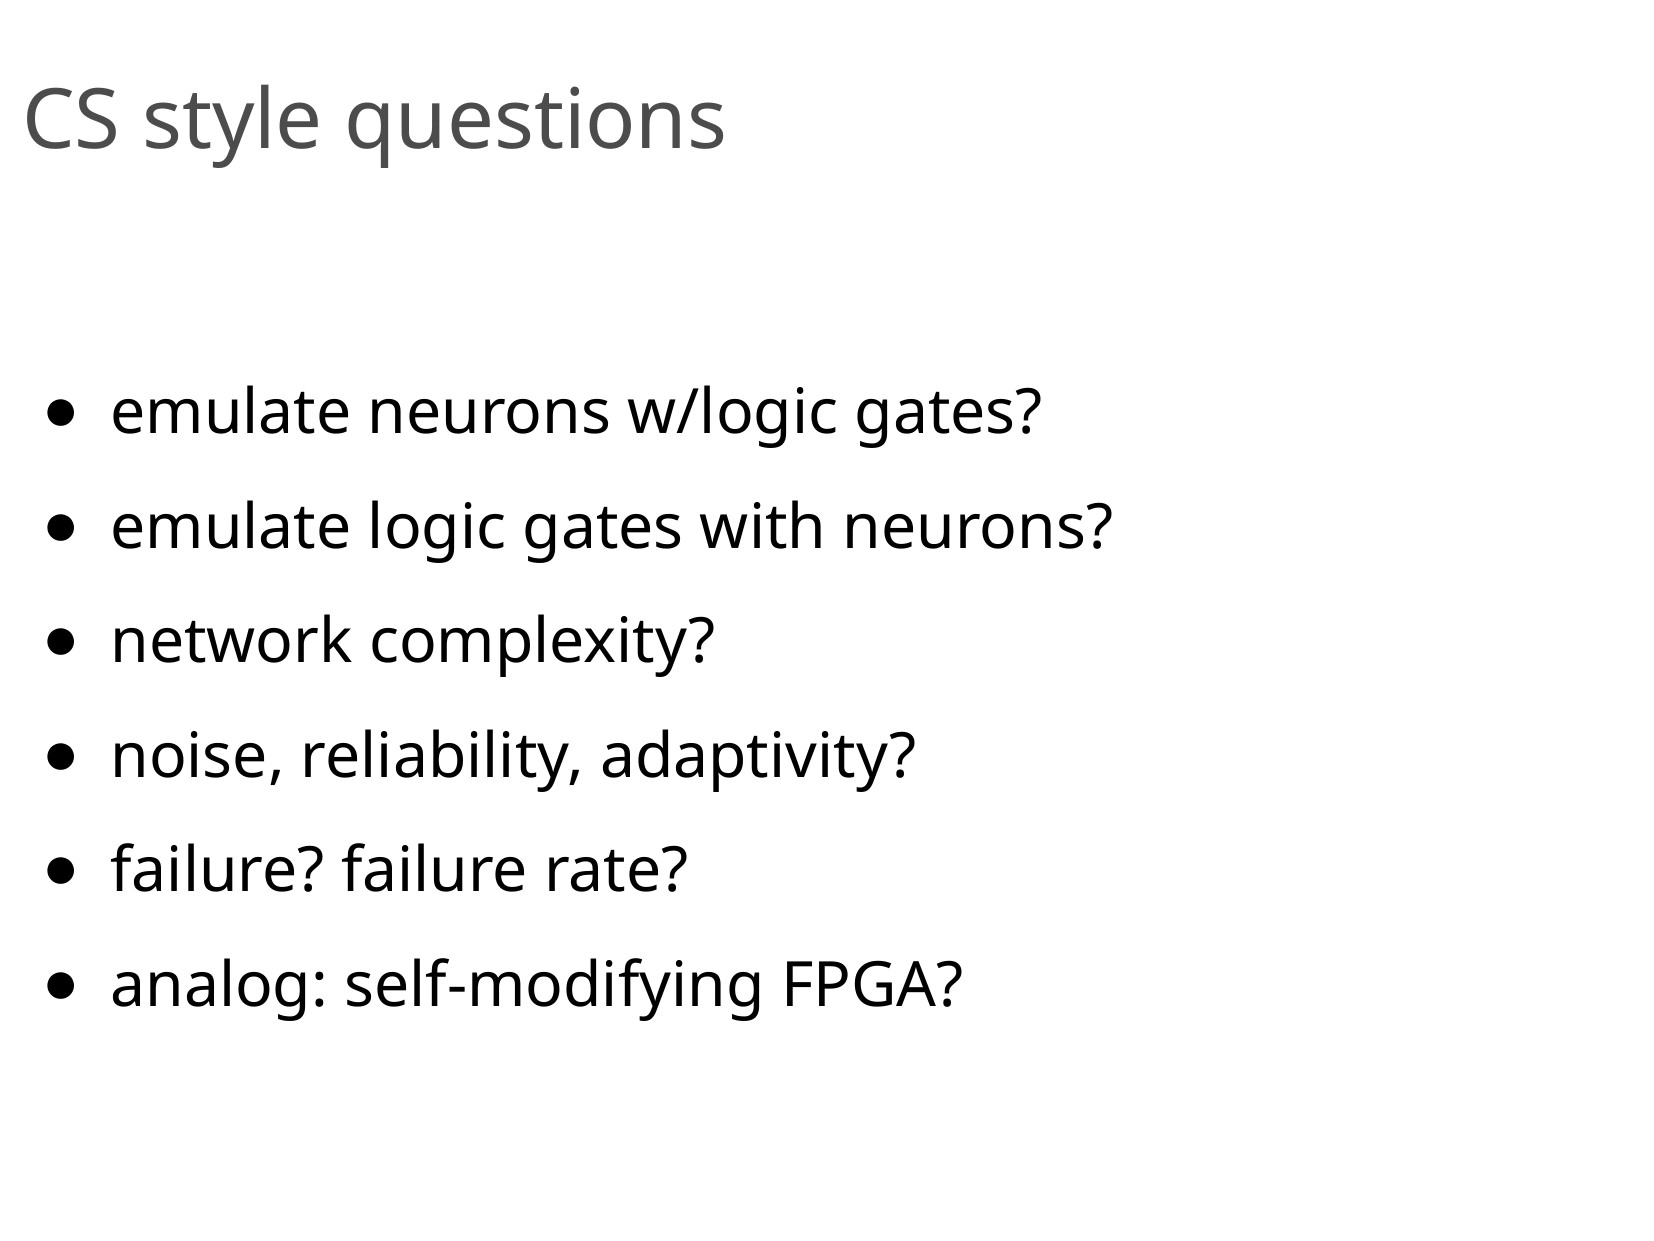

# CS style questions
emulate neurons w/logic gates?
emulate logic gates with neurons?
network complexity?
noise, reliability, adaptivity?
failure? failure rate?
analog: self-modifying FPGA?